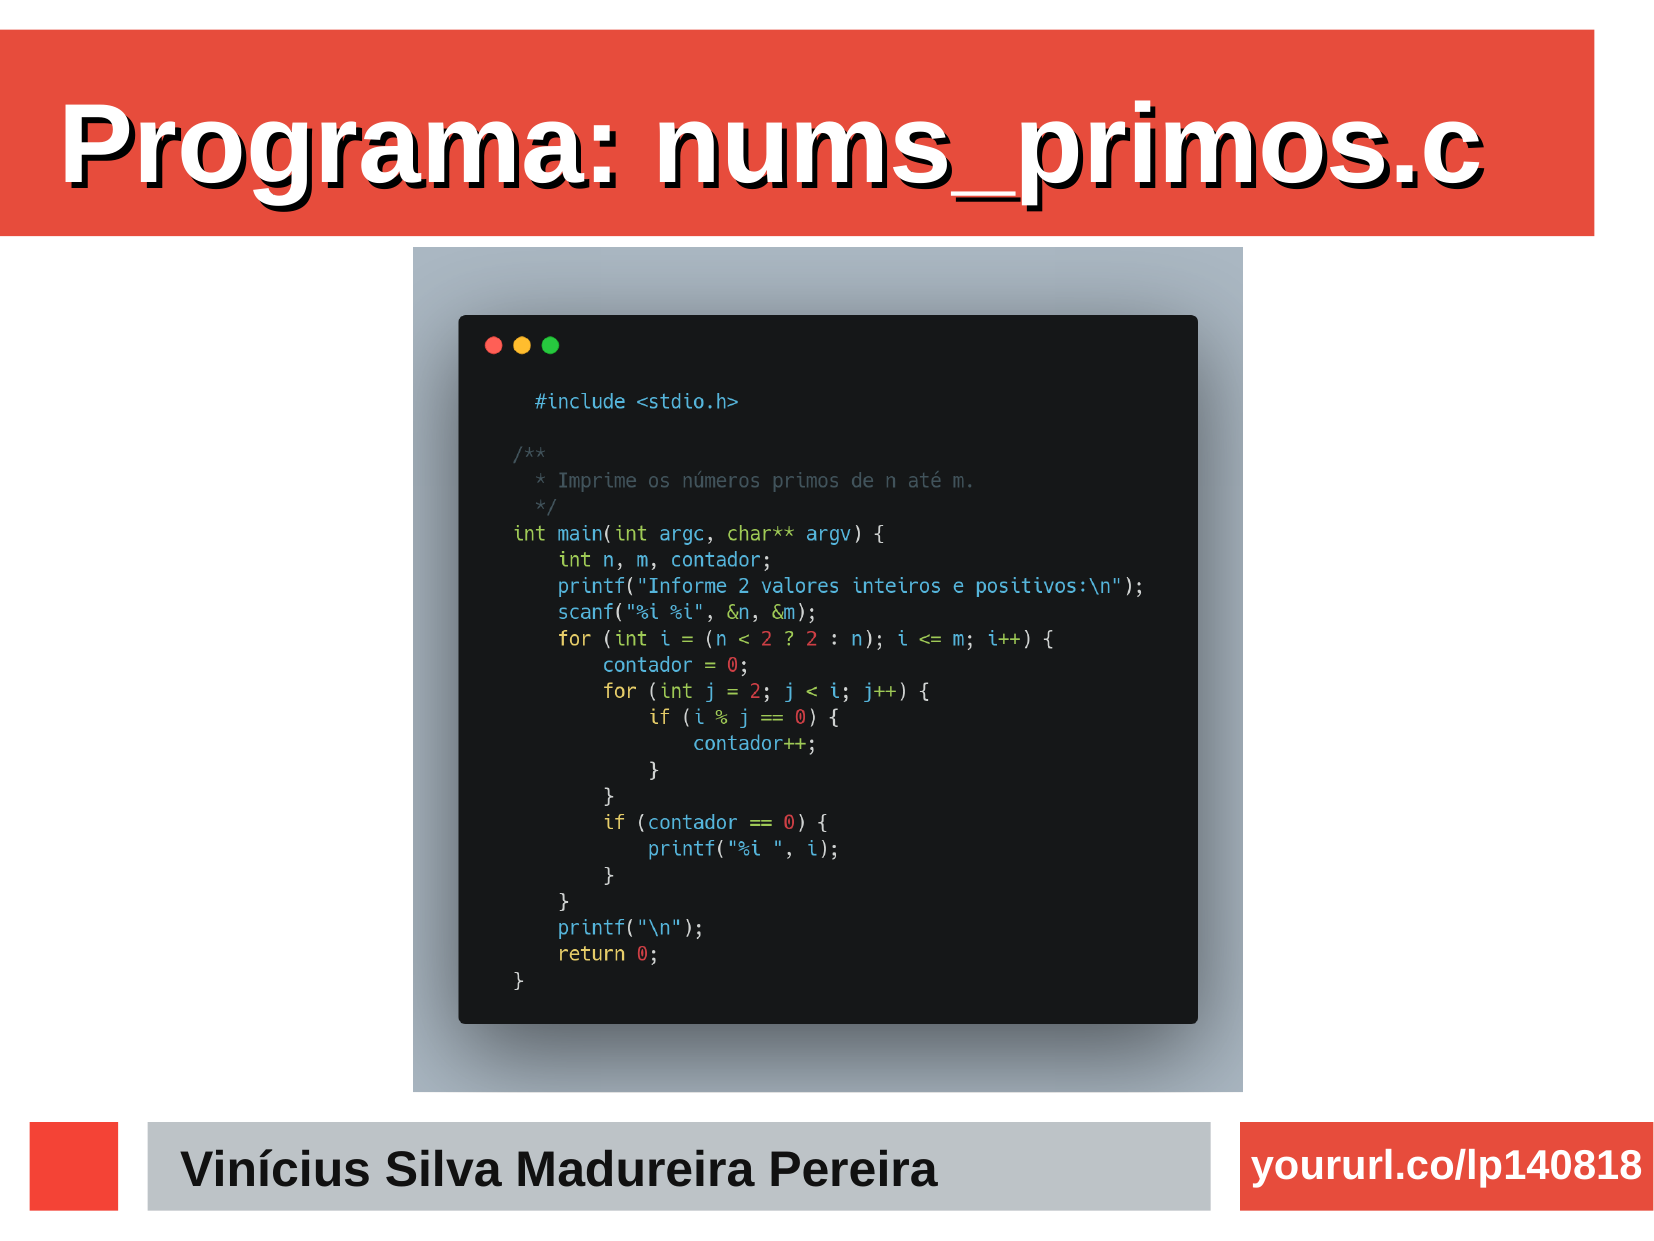

# Programa: nums_primos.c
Vinícius Silva Madureira Pereira
yoururl.co/lp140818